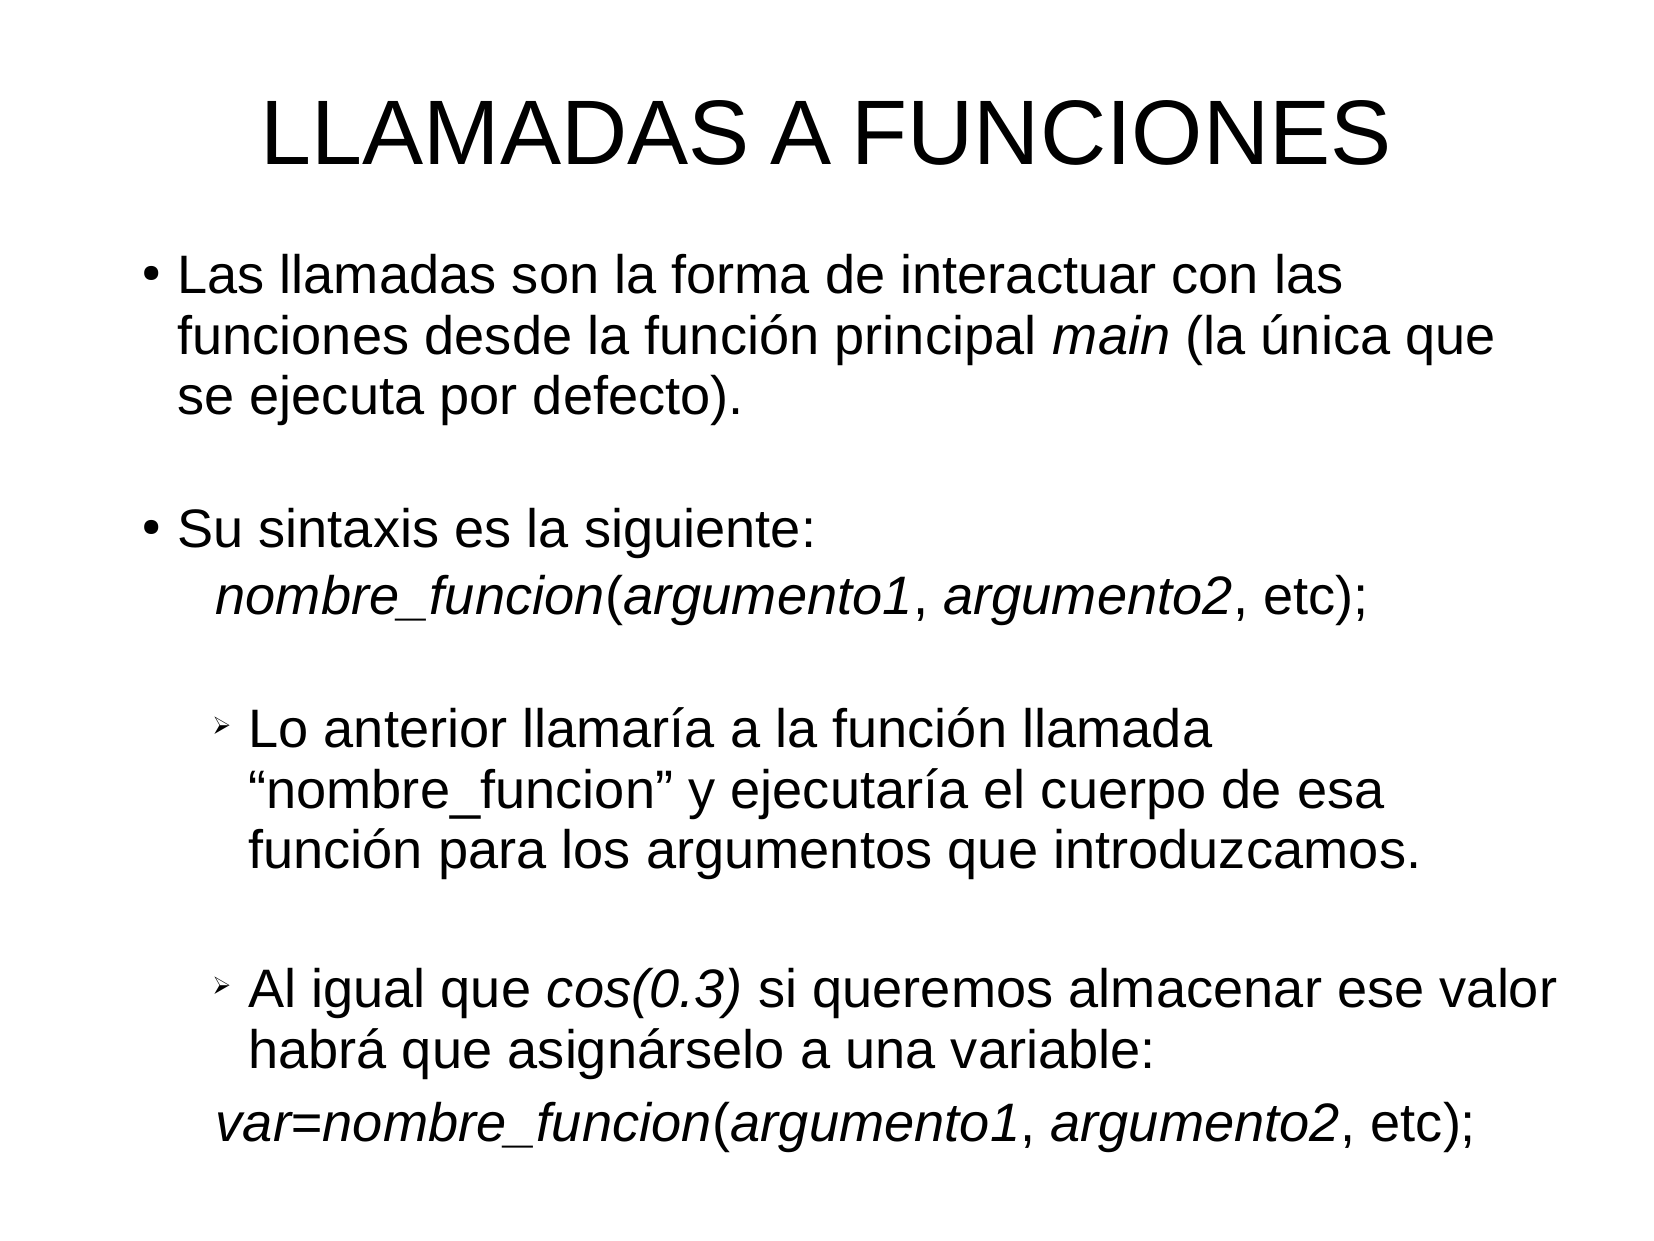

# LLAMADAS A FUNCIONES
Las llamadas son la forma de interactuar con las funciones desde la función principal main (la única que se ejecuta por defecto).
Su sintaxis es la siguiente:
	nombre_funcion(argumento1, argumento2, etc);
Lo anterior llamaría a la función llamada “nombre_funcion” y ejecutaría el cuerpo de esa función para los argumentos que introduzcamos.
Al igual que cos(0.3) si queremos almacenar ese valor habrá que asignárselo a una variable:
	var=nombre_funcion(argumento1, argumento2, etc);